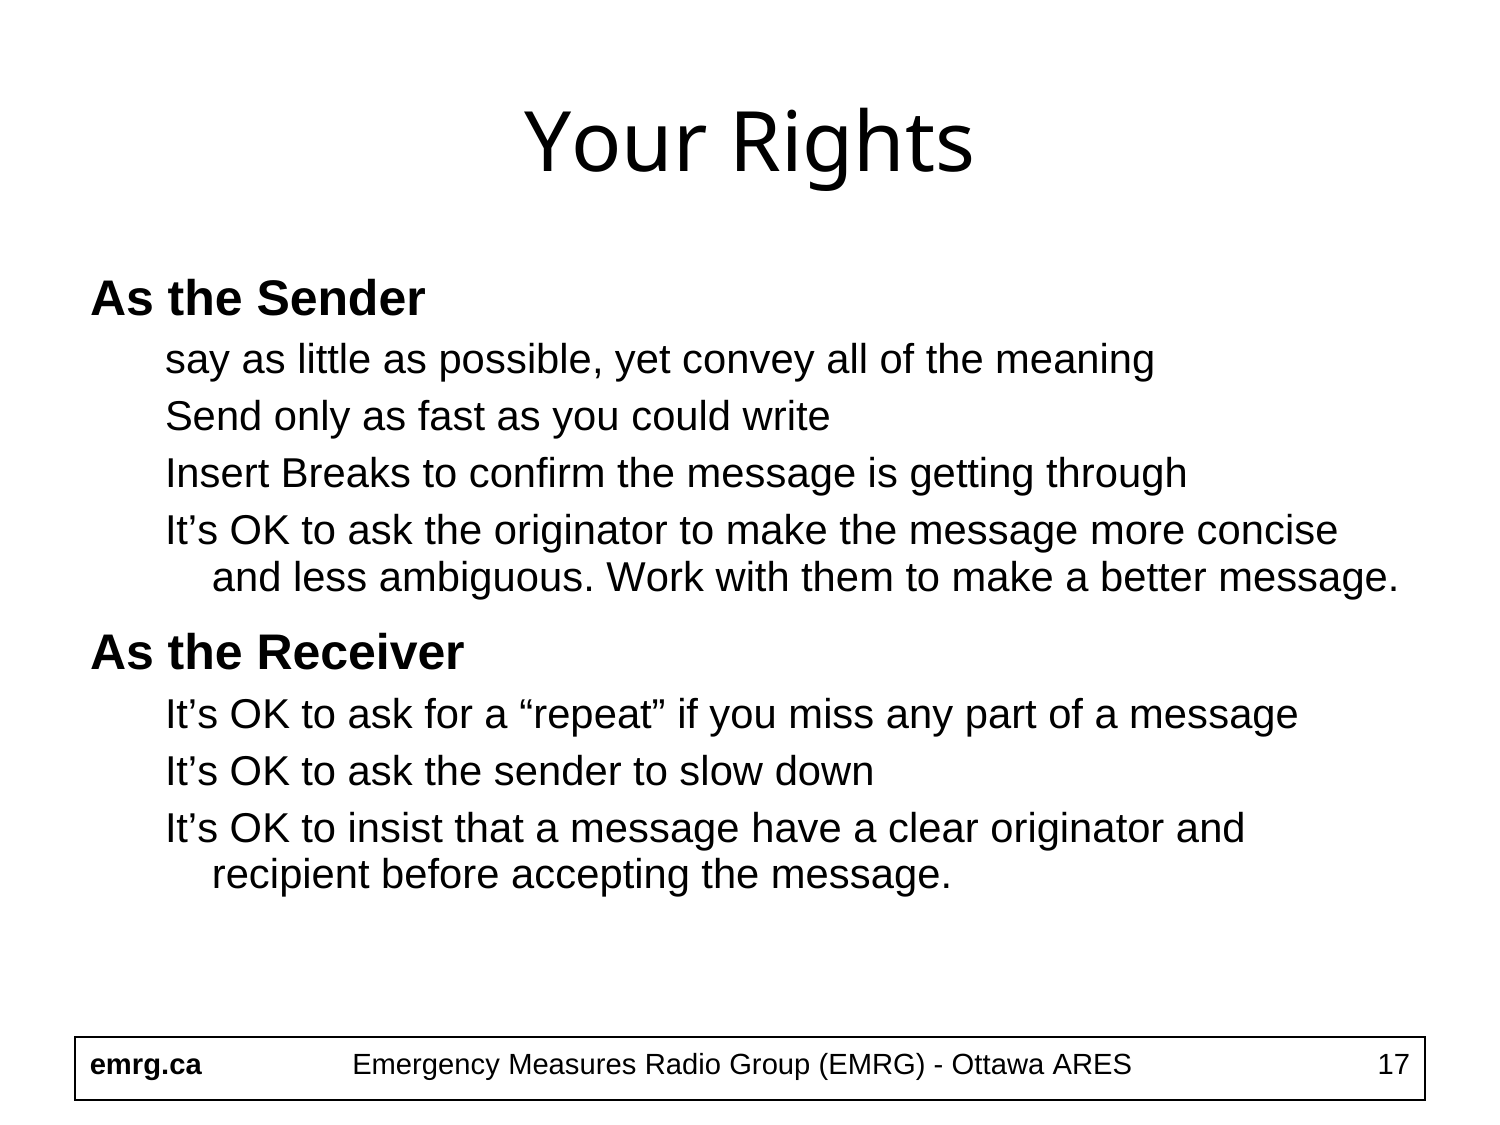

# Your Rights
As the Sender
say as little as possible, yet convey all of the meaning
Send only as fast as you could write
Insert Breaks to confirm the message is getting through
It’s OK to ask the originator to make the message more concise and less ambiguous. Work with them to make a better message.
As the Receiver
It’s OK to ask for a “repeat” if you miss any part of a message
It’s OK to ask the sender to slow down
It’s OK to insist that a message have a clear originator and recipient before accepting the message.
Emergency Measures Radio Group (EMRG) - Ottawa ARES